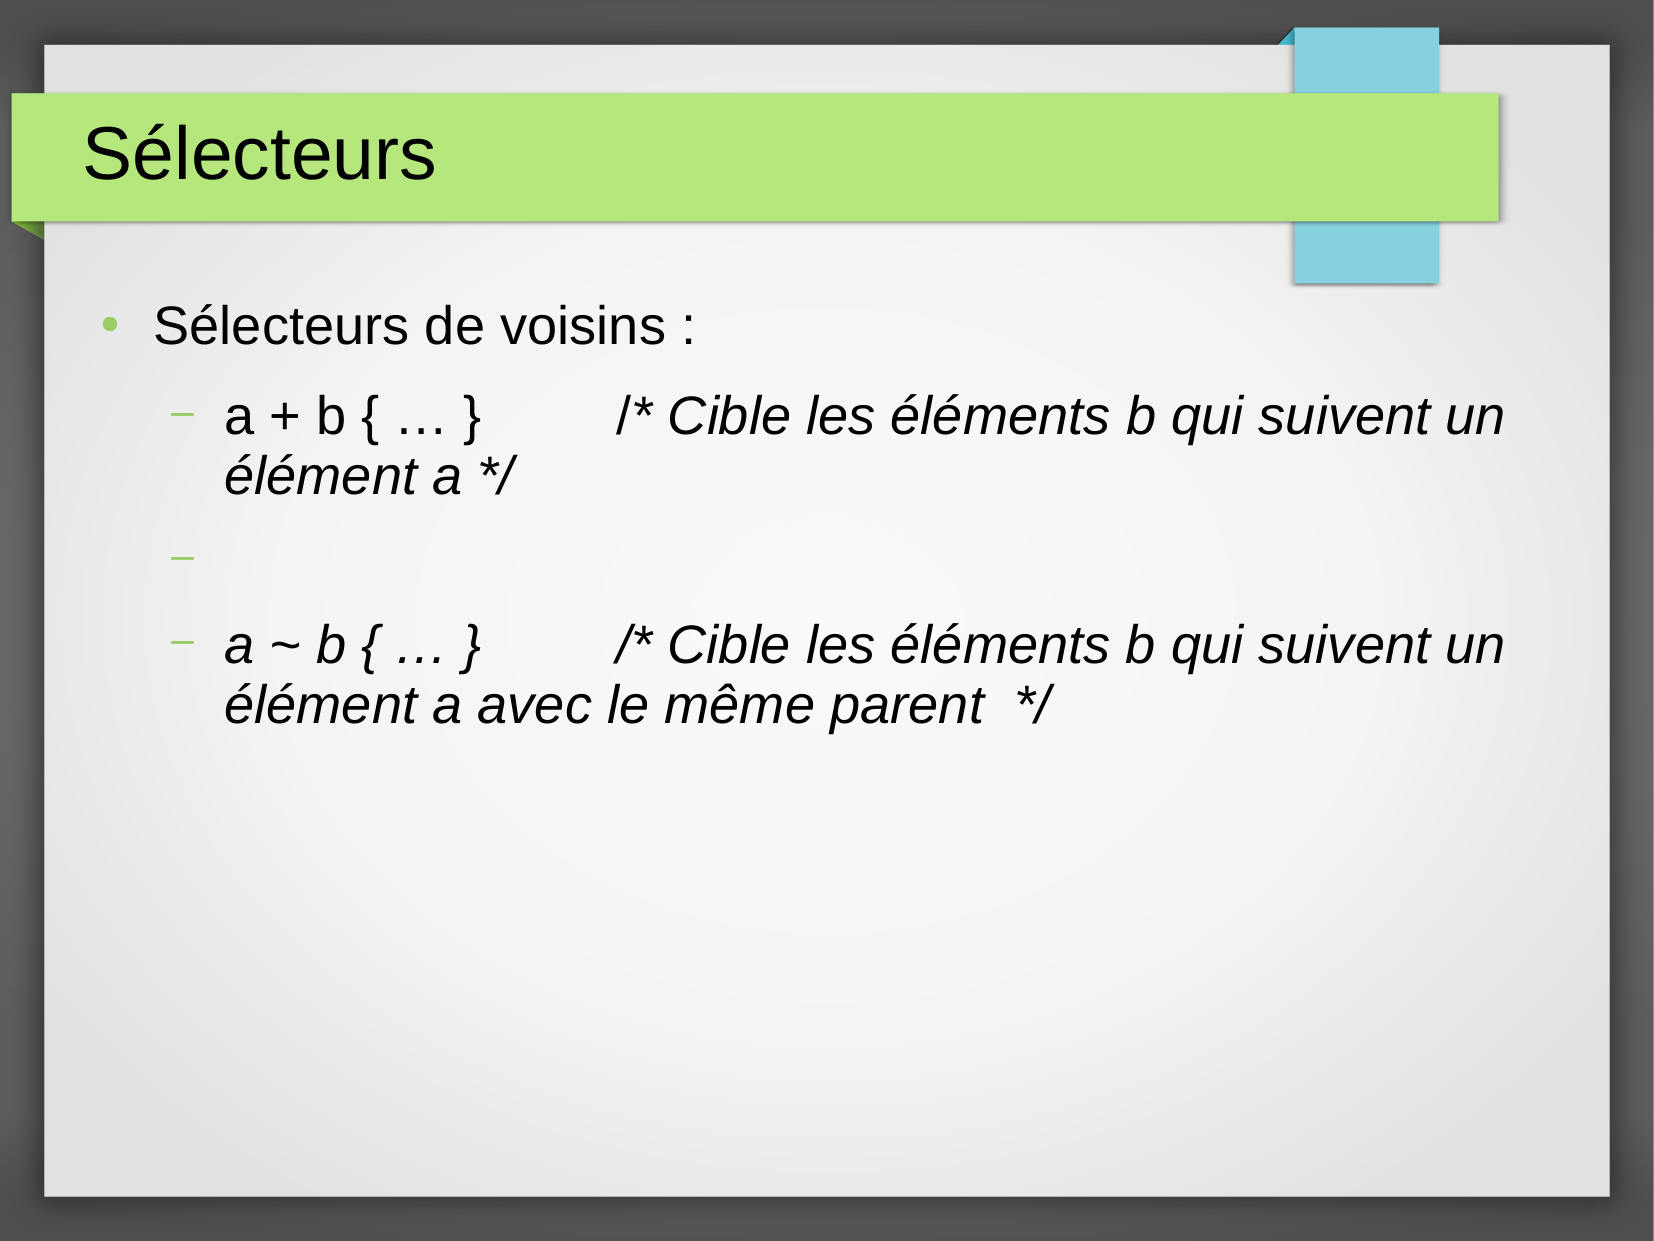

# Sélecteurs
Sélecteurs de voisins :
a + b { … } /* Cible les éléments b qui suivent un élément a */
a ~ b { … } /* Cible les éléments b qui suivent un élément a avec le même parent */